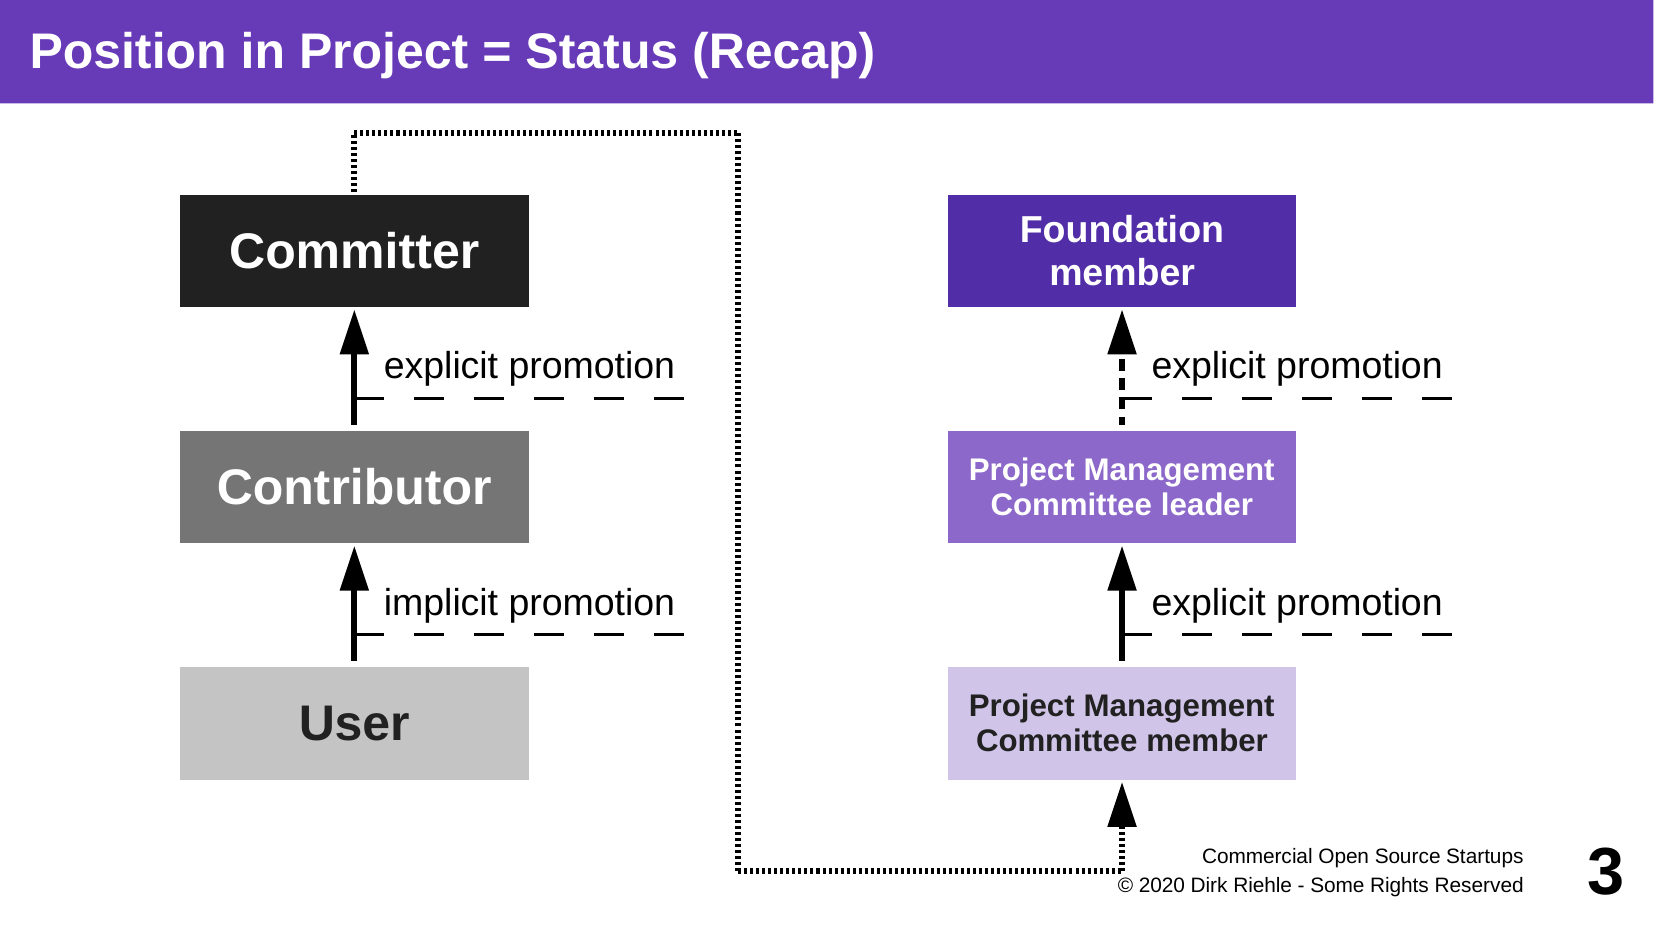

# Position in Project = Status (Recap)
Committer
Foundation
member
explicit promotion
explicit promotion
Contributor
Project Management Committee leader
implicit promotion
explicit promotion
User
Project Management
Committee member
Commercial Open Source Startups
3
© 2020 Dirk Riehle - Some Rights Reserved